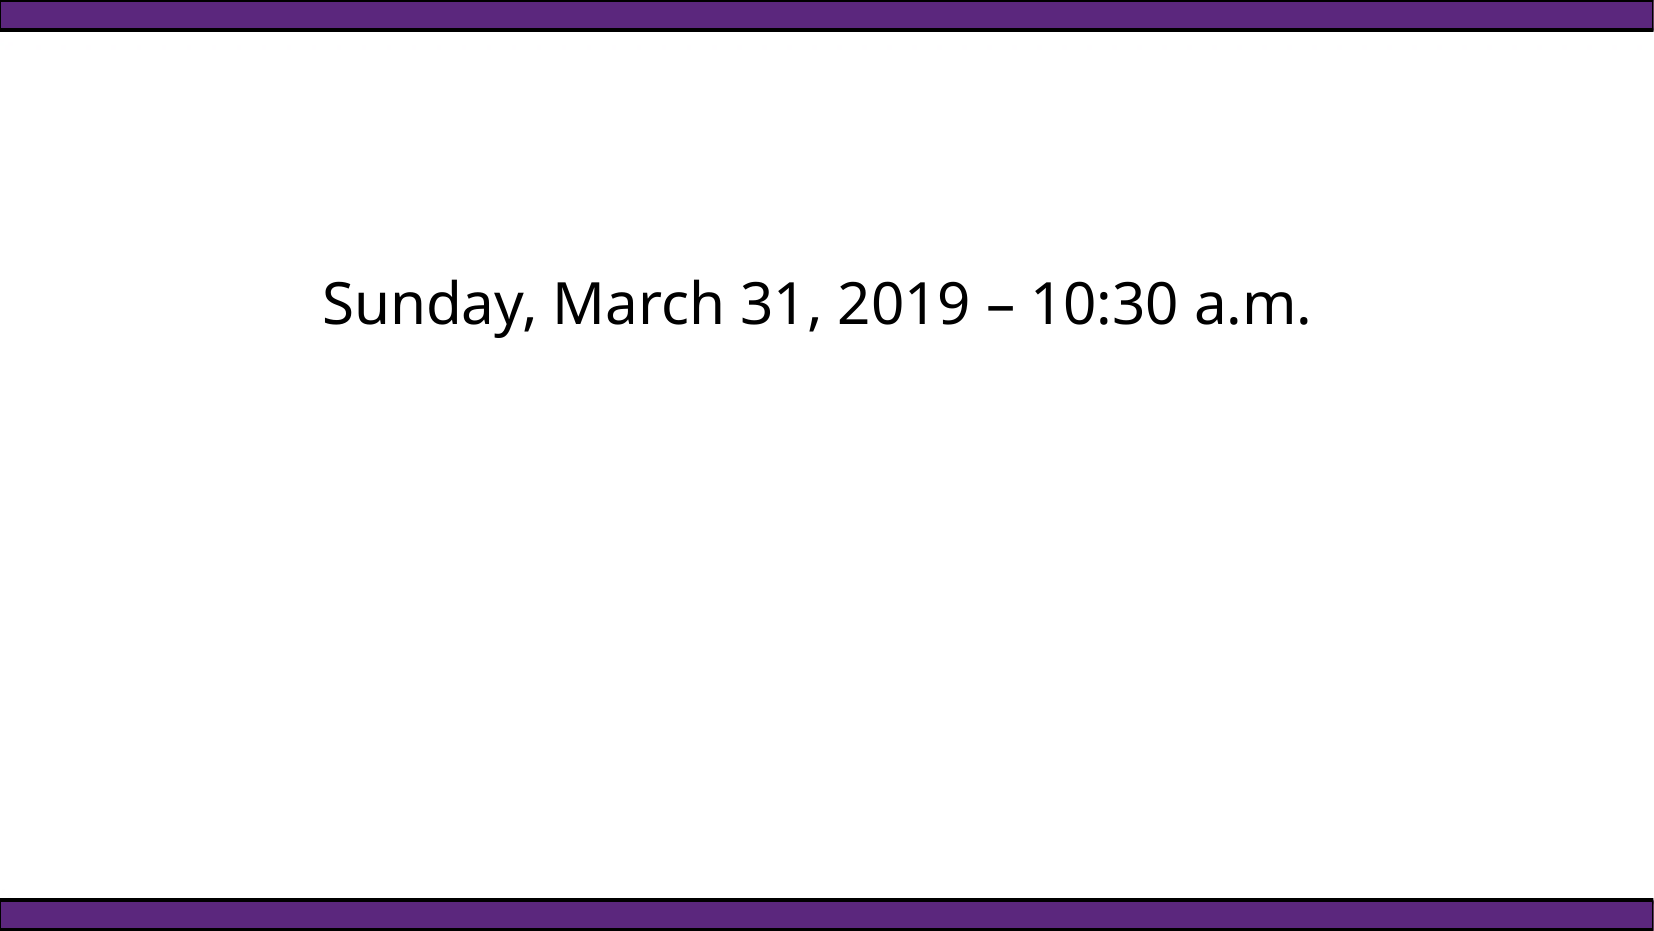

Sunday, March 31, 2019 – 10:30 a.m.